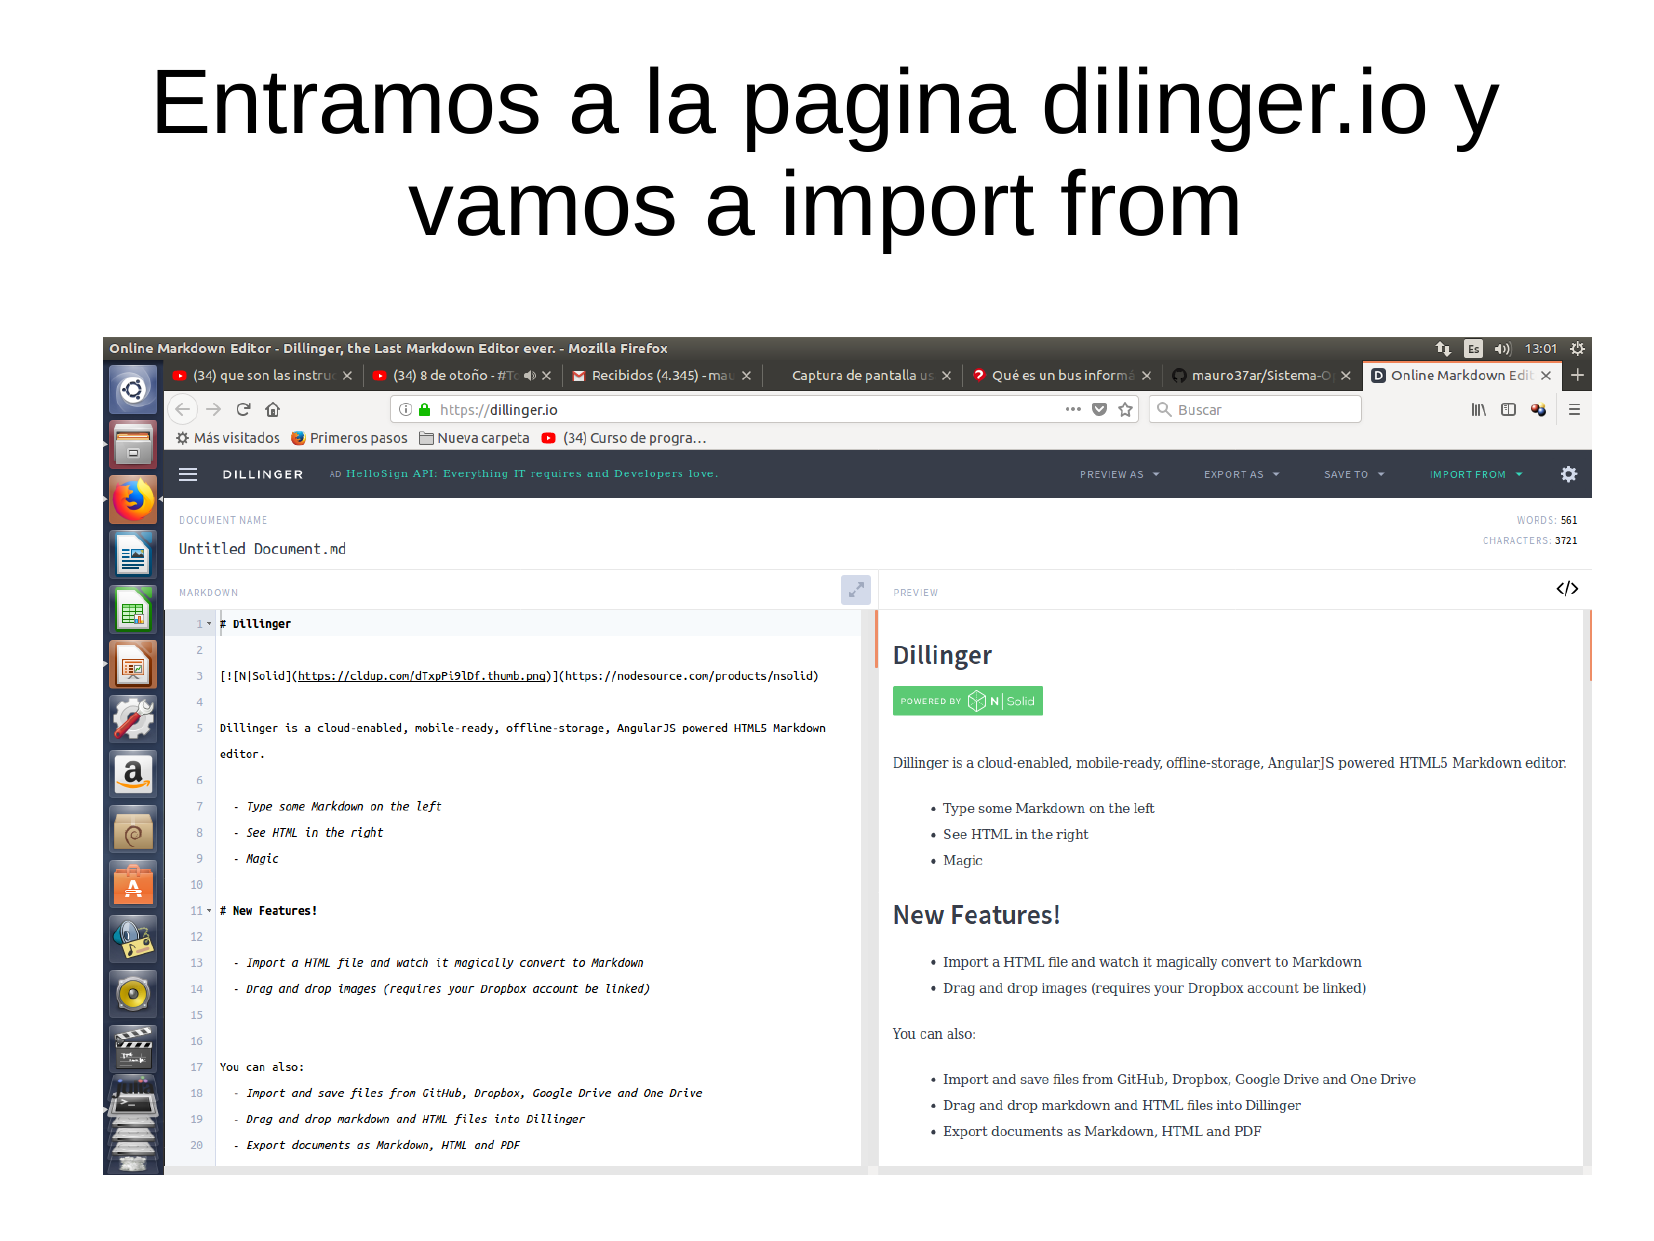

# Entramos a la pagina dilinger.io y vamos a import from